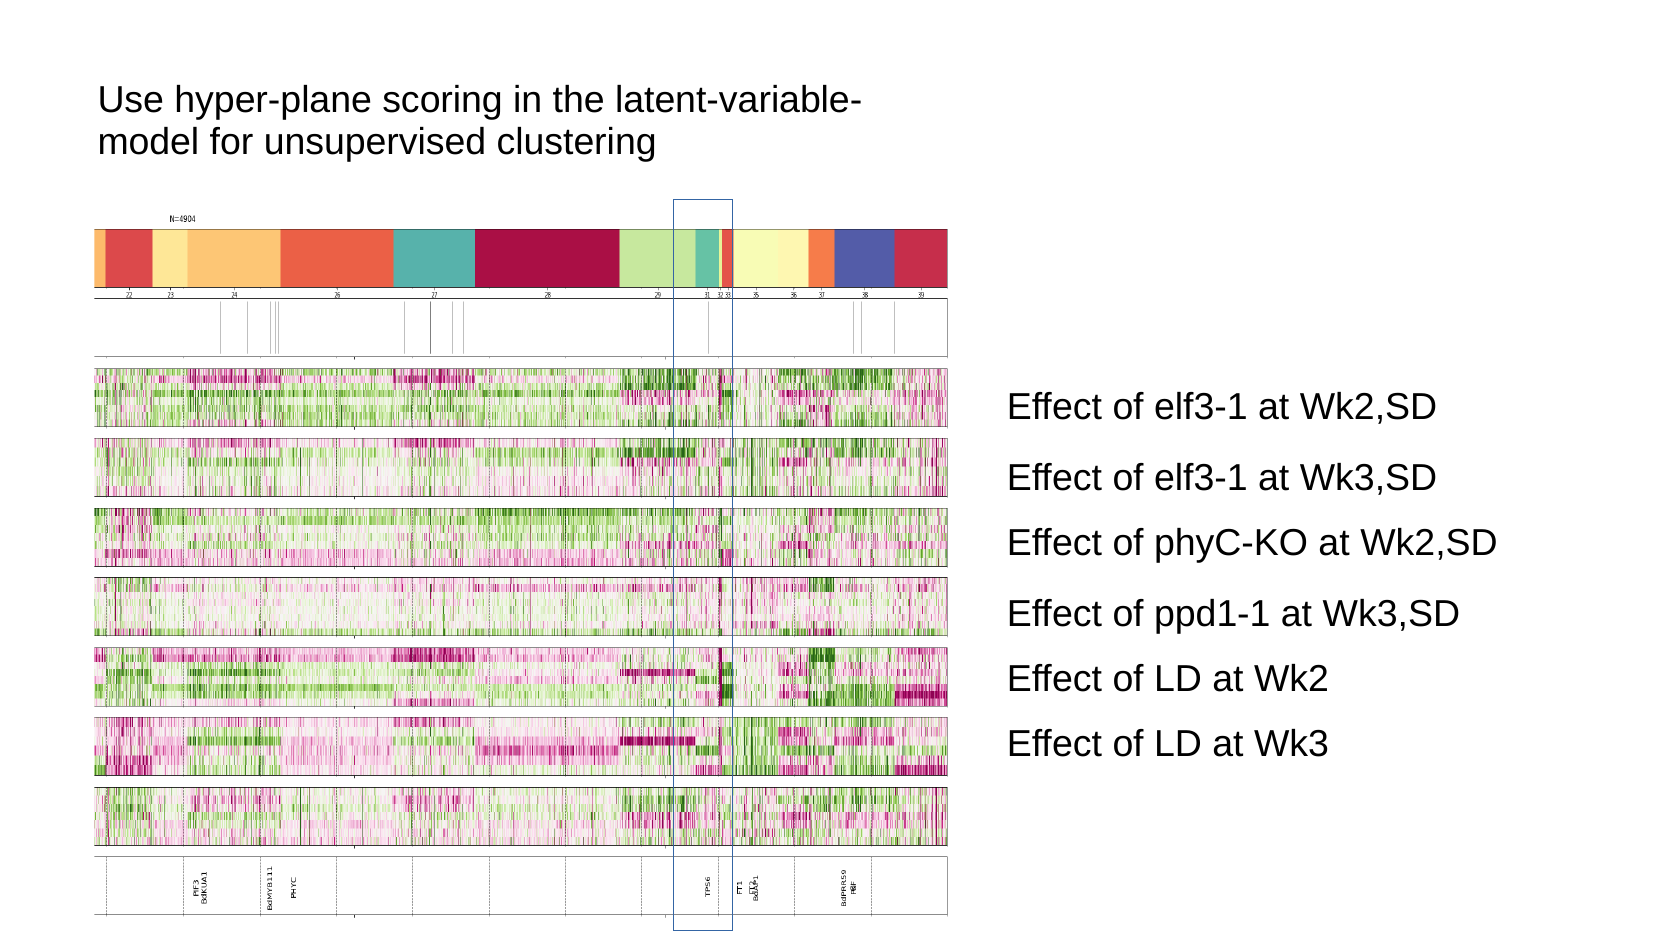

Use hyper-plane scoring in the latent-variable-model for unsupervised clustering
Effect of elf3-1 at Wk2,SD
Effect of elf3-1 at Wk3,SD
Effect of phyC-KO at Wk2,SD
Effect of ppd1-1 at Wk3,SD
Effect of LD at Wk2
Effect of LD at Wk3